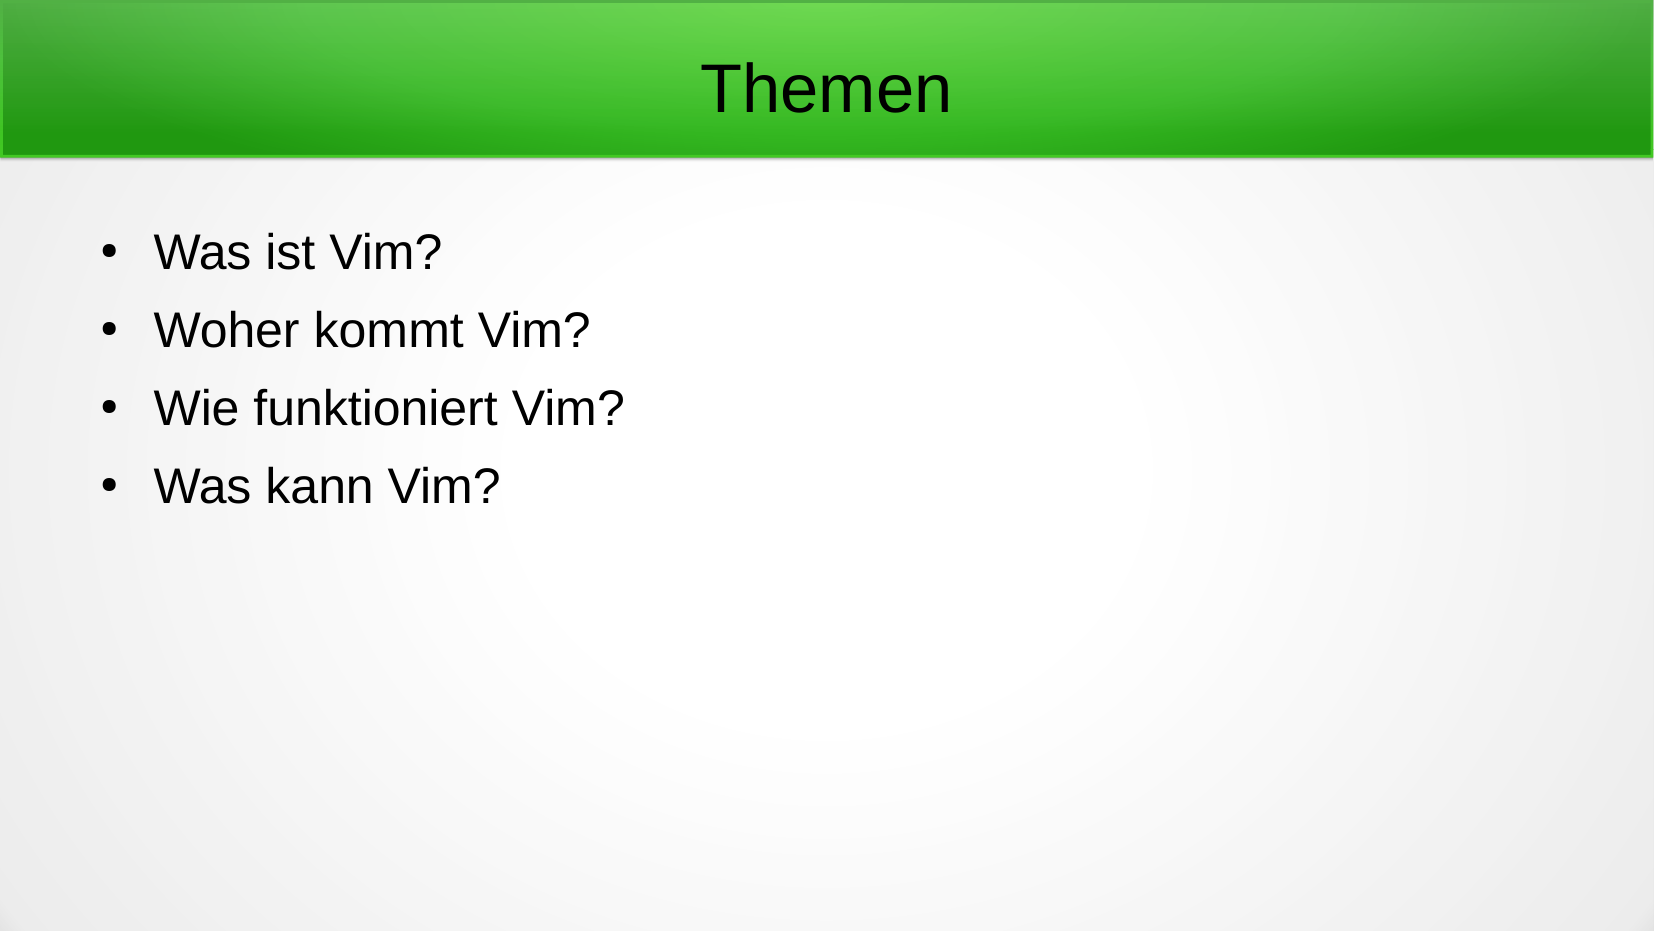

# Themen
Was ist Vim?
Woher kommt Vim?
Wie funktioniert Vim?
Was kann Vim?